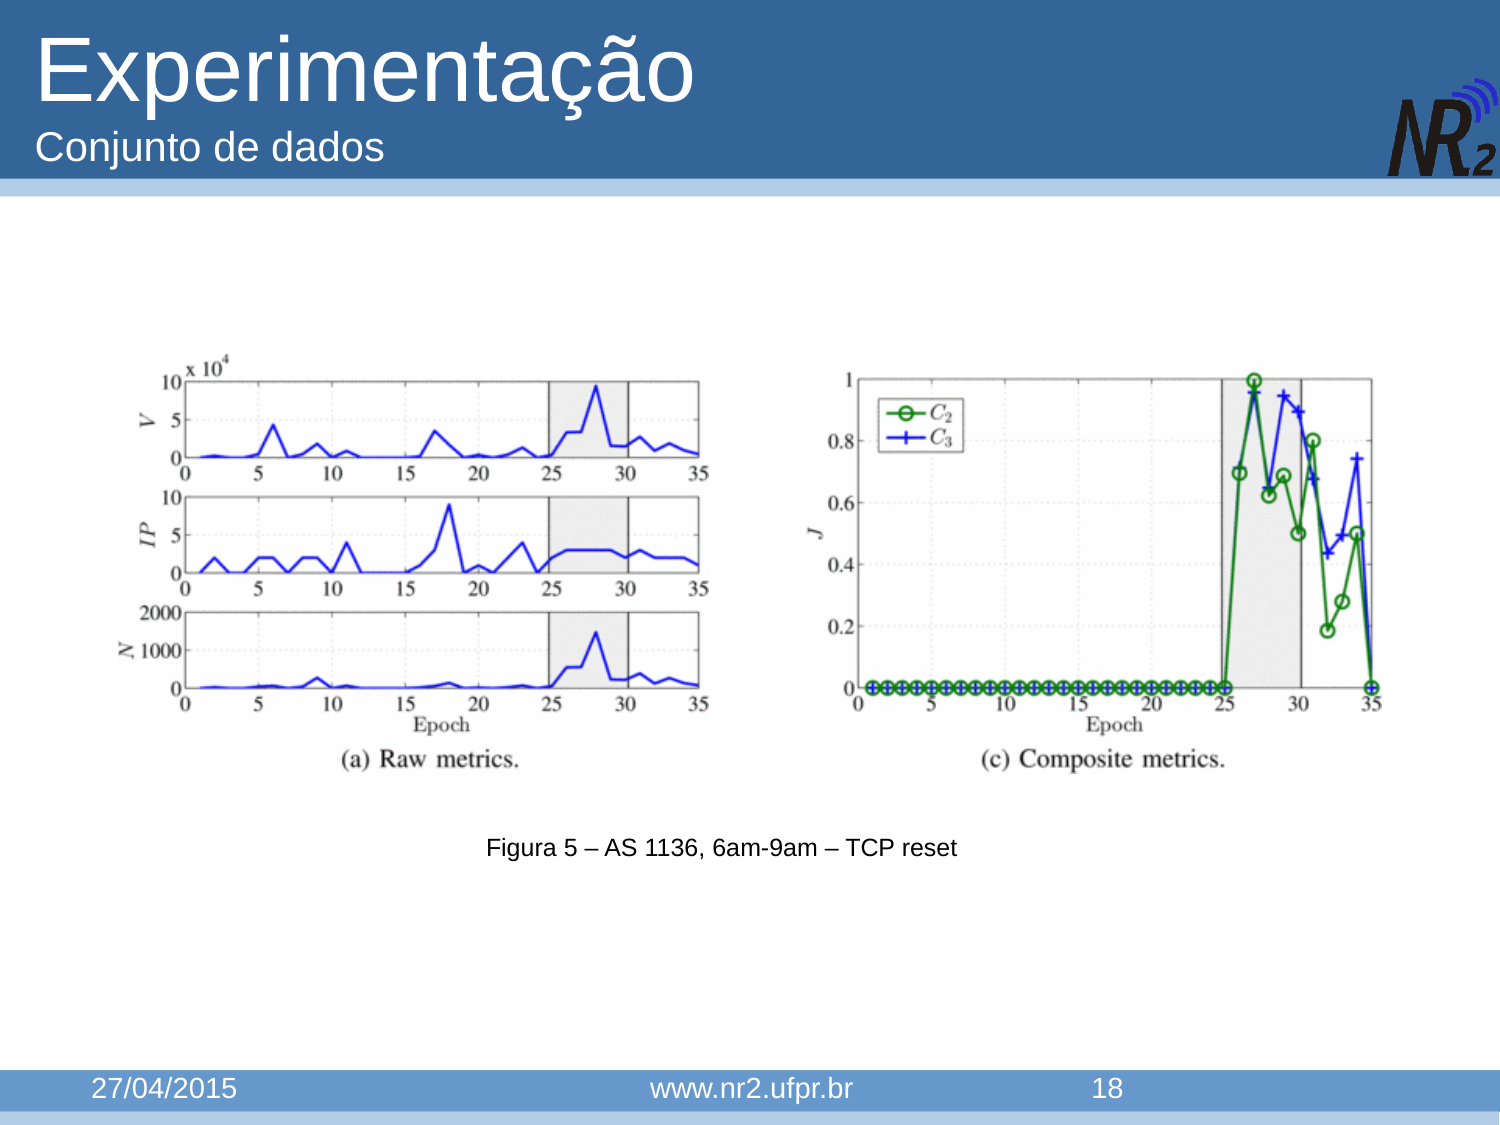

Experimentação
Conjunto de dados
Figura 5 – AS 1136, 6am-9am – TCP reset
27/04/2015
www.nr2.ufpr.br